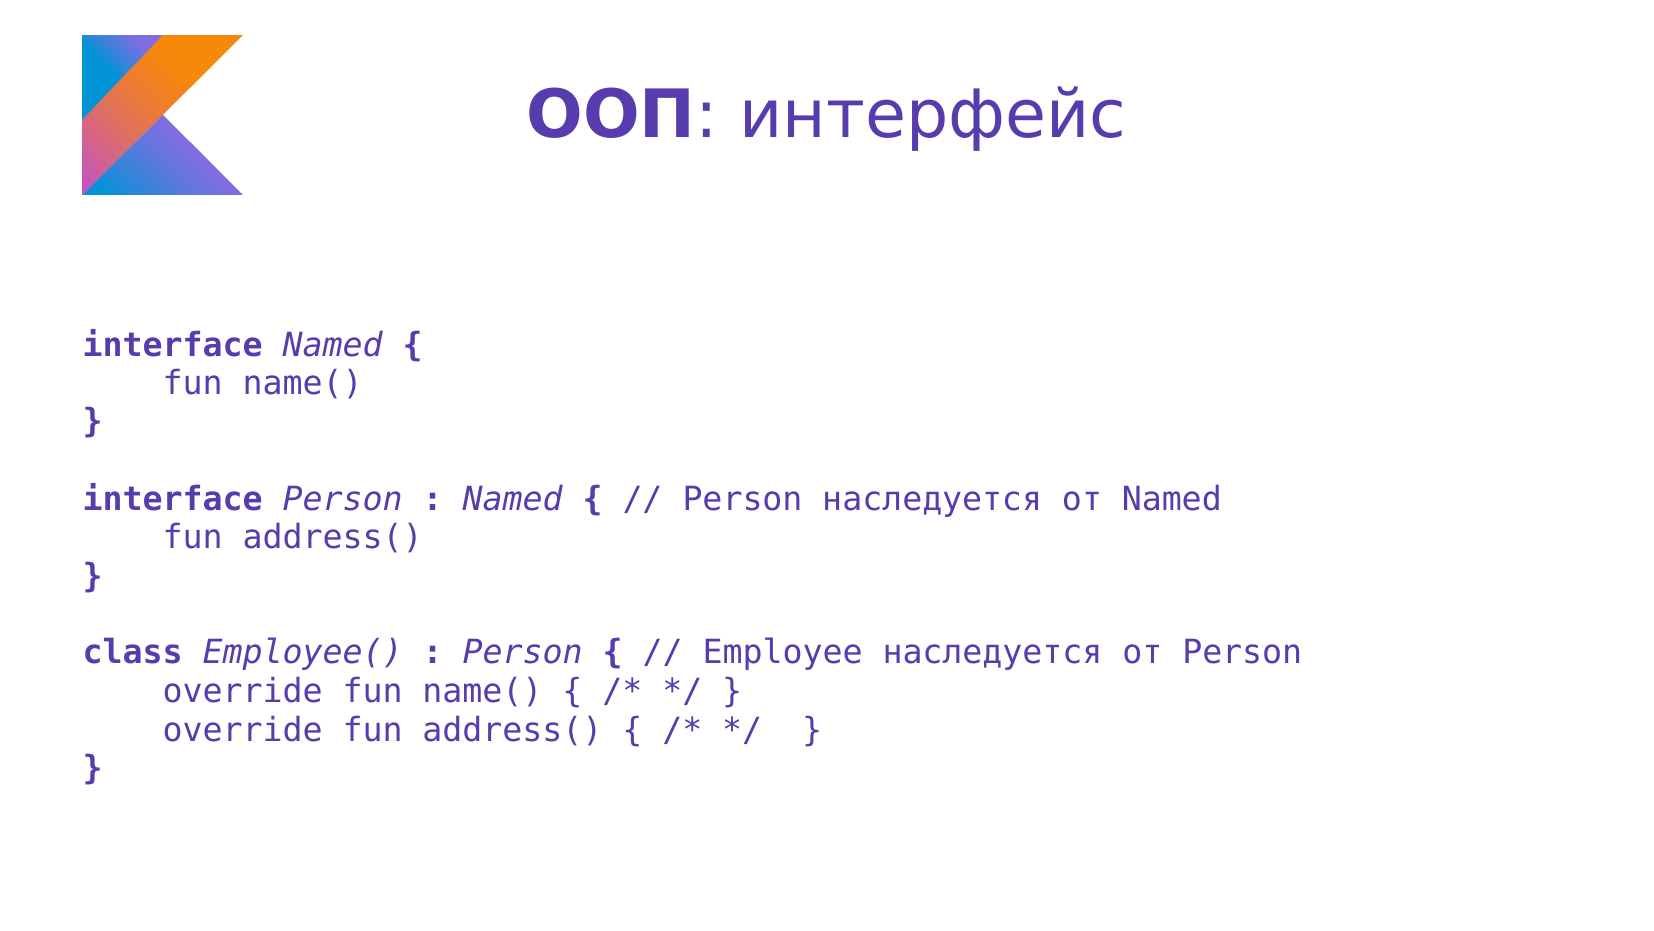

# ООП: интерфейс
interface Named {
 fun name()
}
interface Person : Named { // Person наследуется от Named
 fun address()
}
class Employee() : Person { // Employee наследуется от Person
 override fun name() { /* */ }
 override fun address() { /* */ }
}